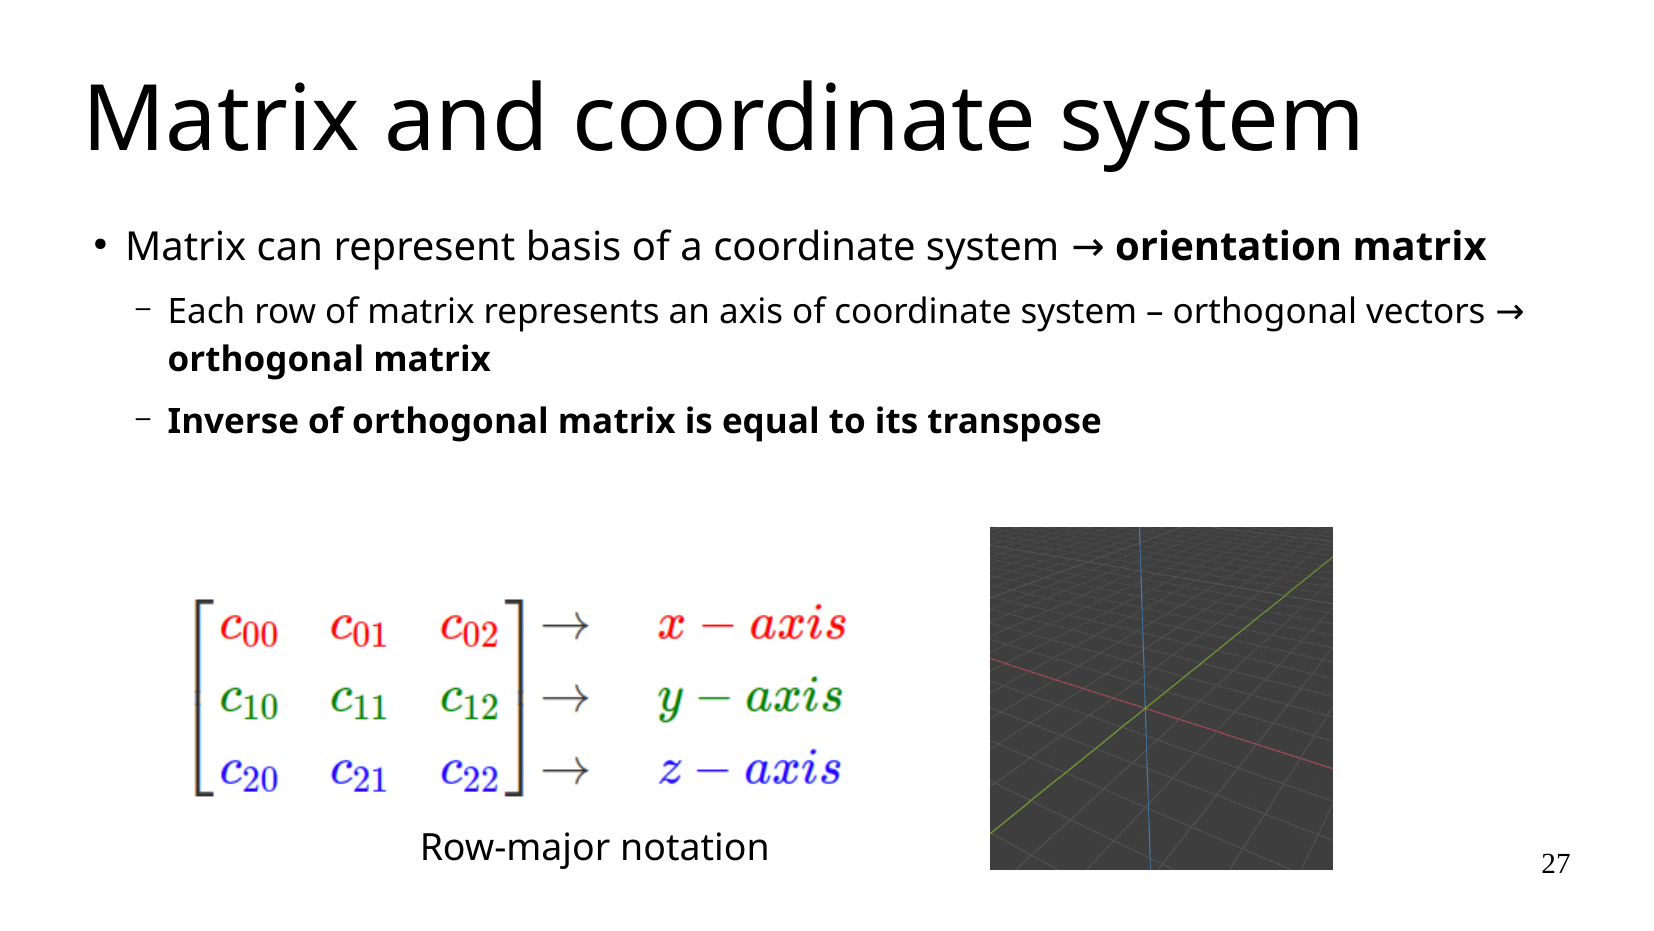

# Matrix and coordinate system
Matrix can represent basis of a coordinate system → orientation matrix
Each row of matrix represents an axis of coordinate system – orthogonal vectors → orthogonal matrix
Inverse of orthogonal matrix is equal to its transpose
Row-major notation
27